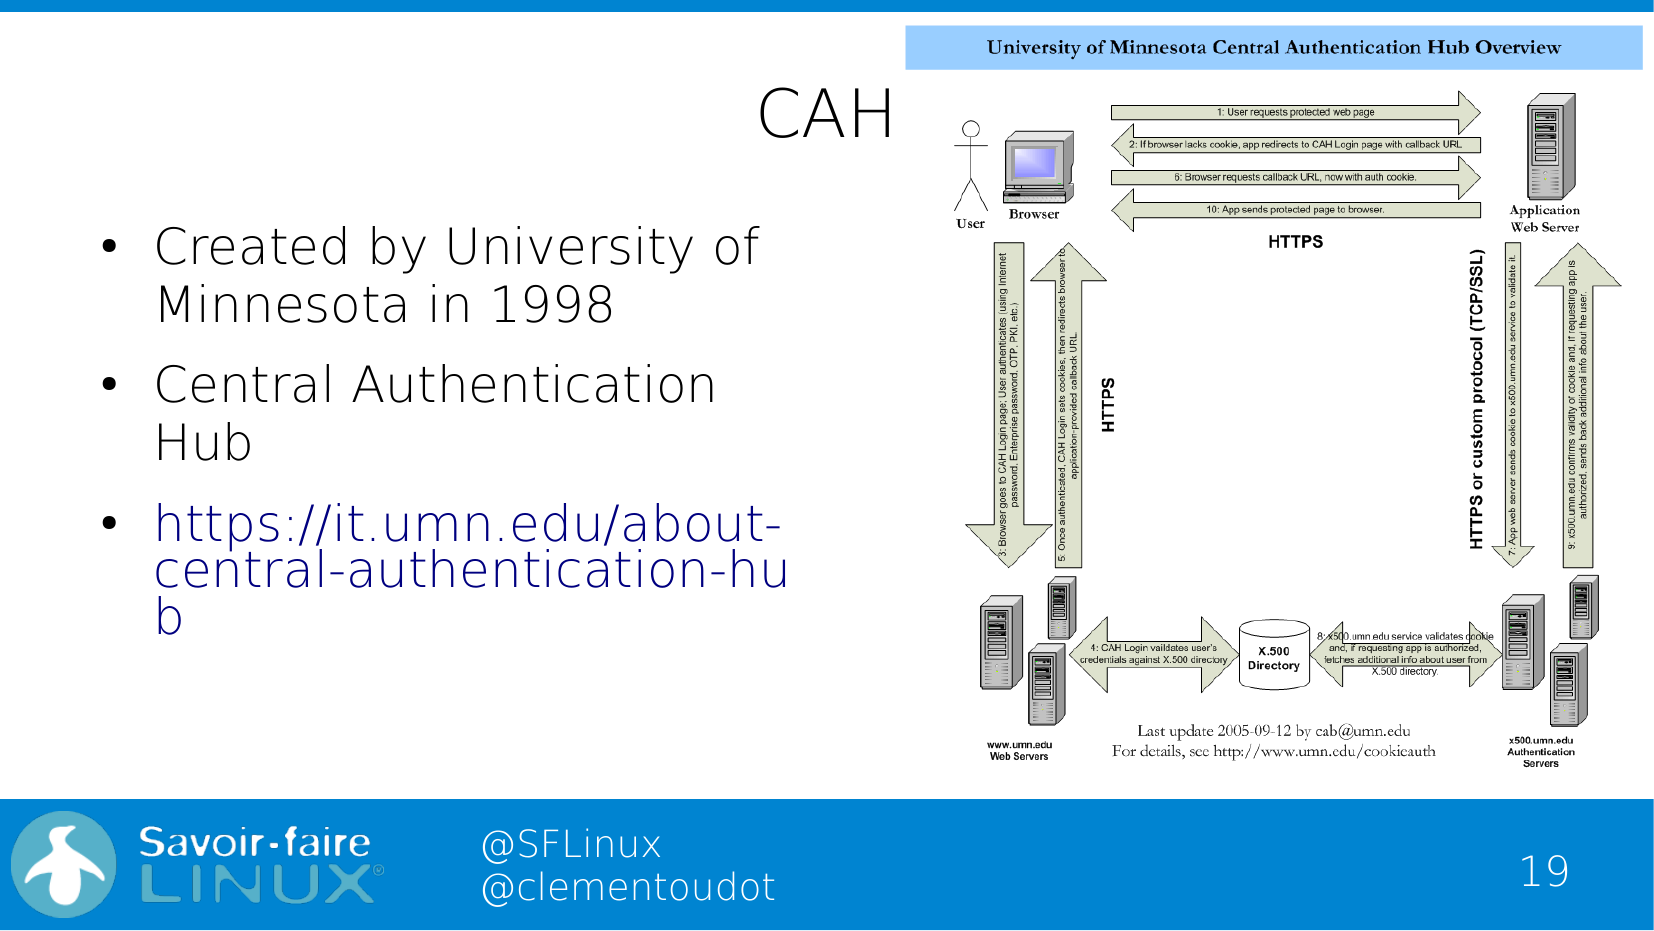

# CAH
Created by University of Minnesota in 1998
Central Authentication Hub
https://it.umn.edu/about-central-authentication-hub
19